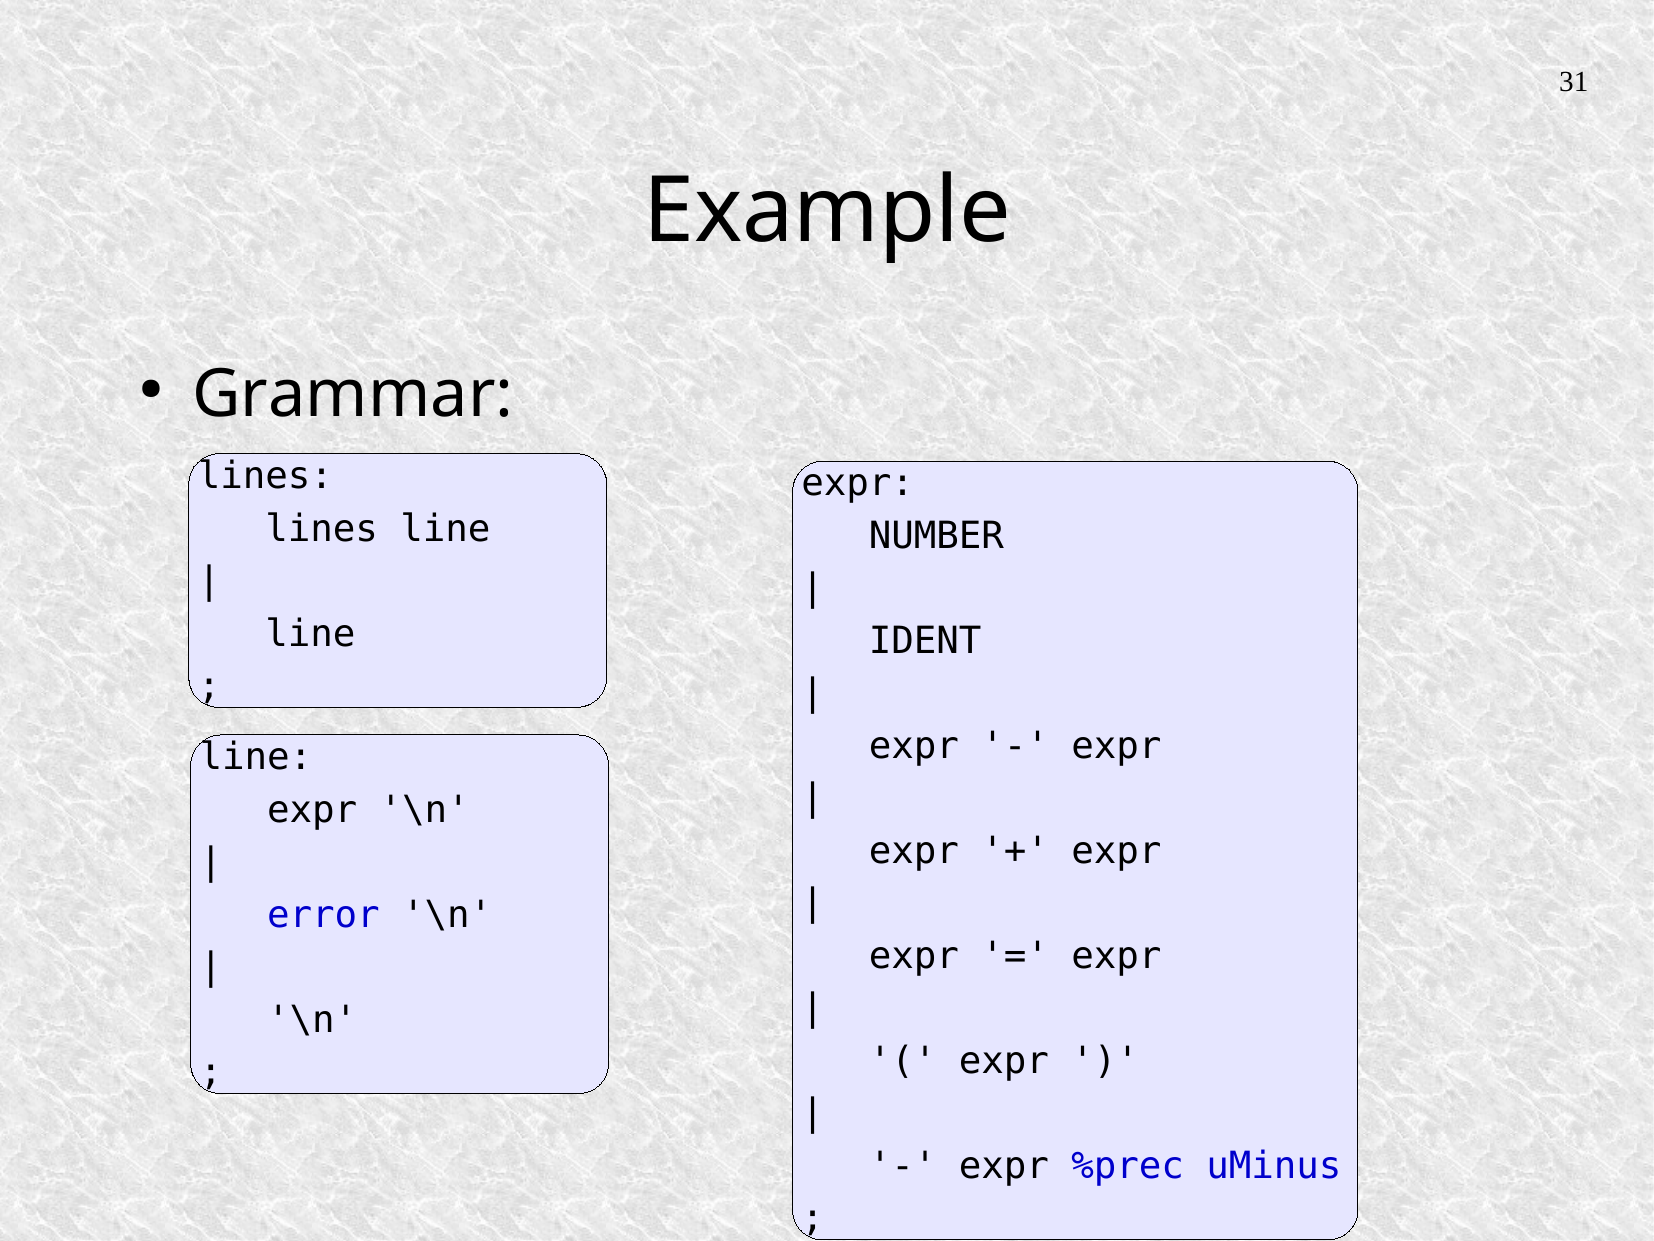

31
# Example
Grammar:
lines:
 lines line
|
 line
;
expr:
 NUMBER
|
 IDENT
|
 expr '-' expr
|
 expr '+' expr
|
 expr '=' expr
|
 '(' expr ')'
|
 '-' expr %prec uMinus
;
line:
 expr '\n'
|
 error '\n'
|
 '\n'
;